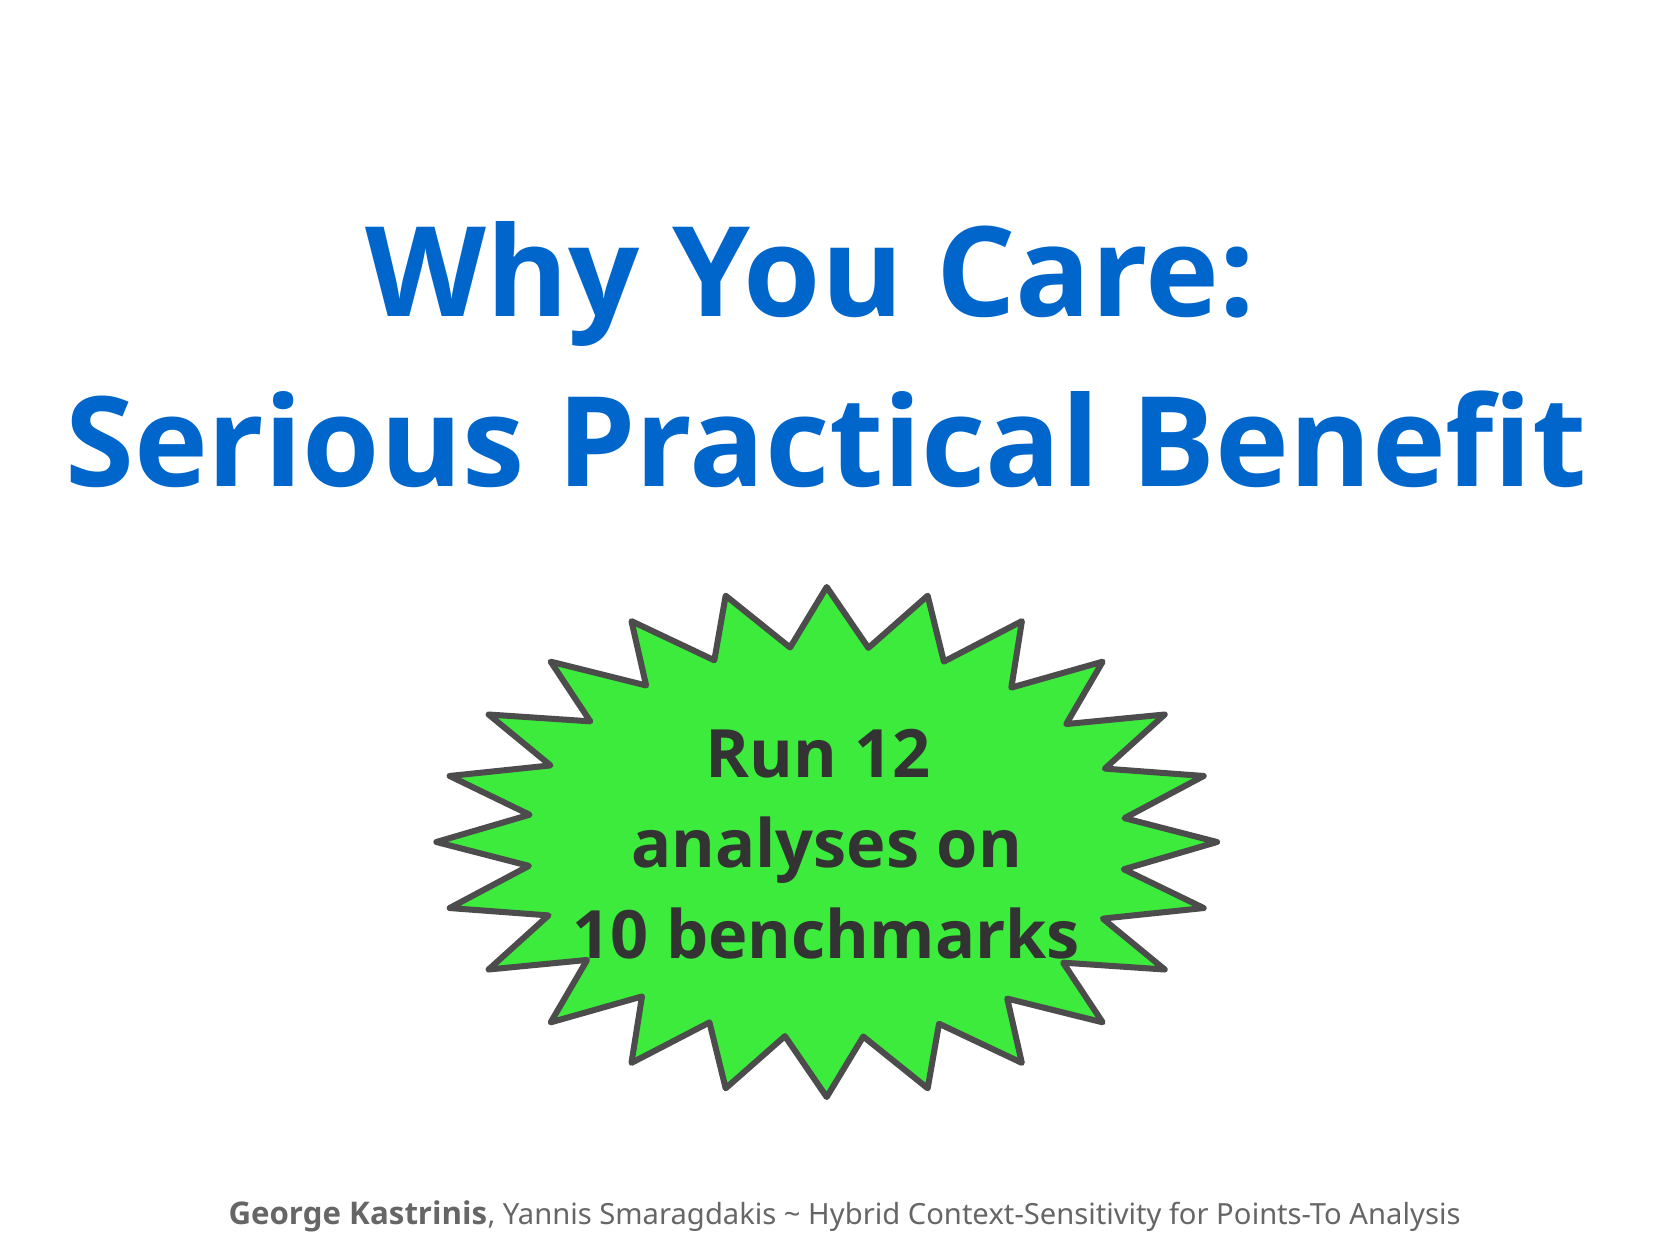

Why You Care:
Serious Practical Benefit
Run 12
analyses on
10 benchmarks